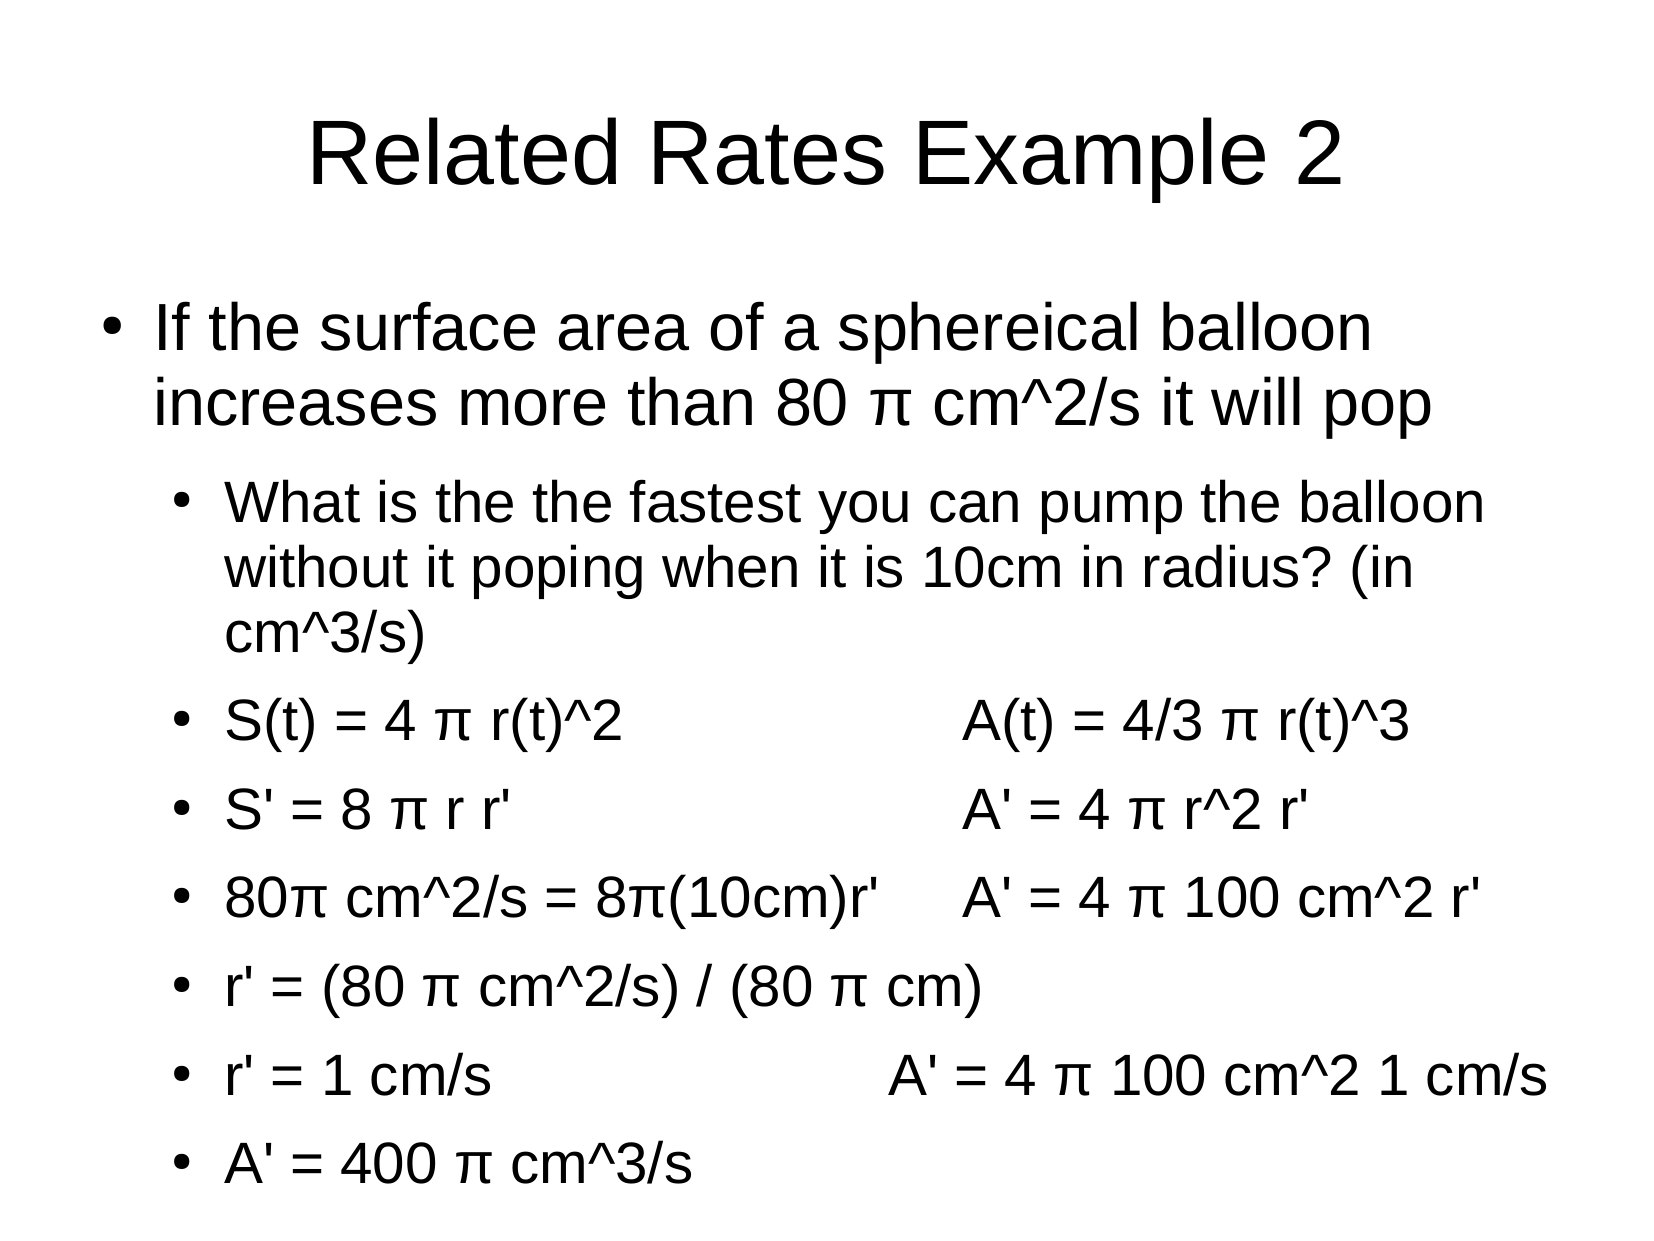

# Related Rates Example 2
If the surface area of a sphereical balloon increases more than 80 π cm^2/s it will pop
What is the the fastest you can pump the balloon without it poping when it is 10cm in radius? (in cm^3/s)
S(t) = 4 π r(t)^2					A(t) = 4/3 π r(t)^3
S' = 8 π r r'							A' = 4 π r^2 r'
80π cm^2/s = 8π(10cm)r'		A' = 4 π 100 cm^2 r'
r' = (80 π cm^2/s) / (80 π cm)
r' = 1 cm/s						A' = 4 π 100 cm^2 1 cm/s
A' = 400 π cm^3/s